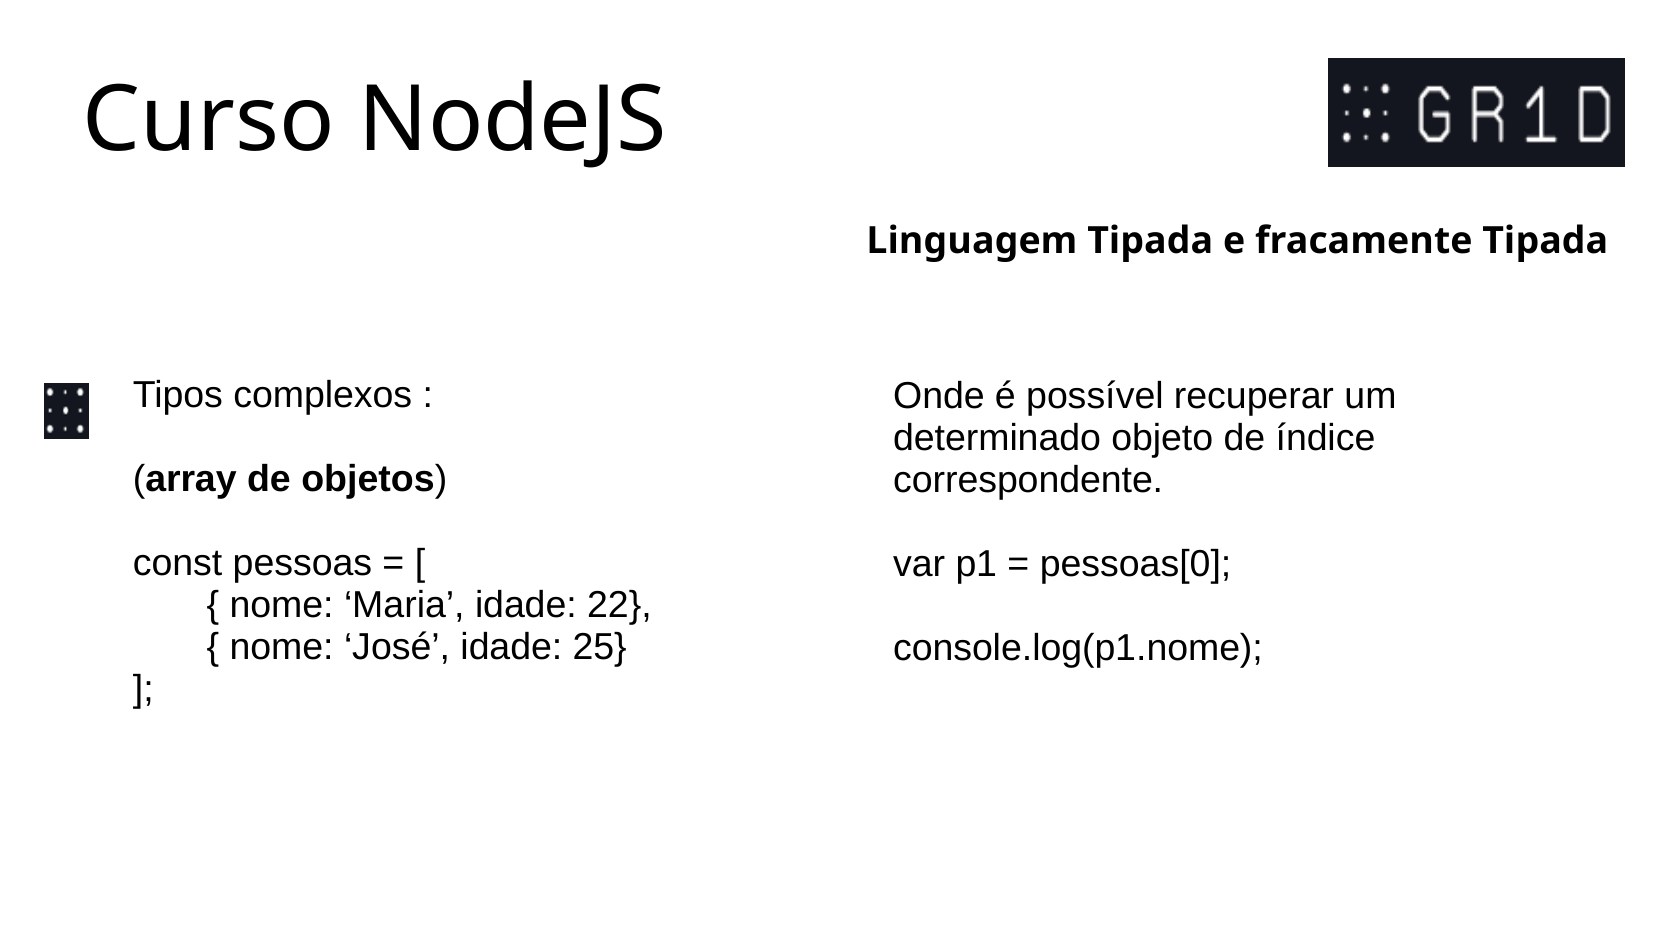

# Curso NodeJS
Linguagem Tipada e fracamente Tipada
Tipos complexos :
(array de objetos)
const pessoas = [
	{ nome: ‘Maria’, idade: 22},
	{ nome: ‘José’, idade: 25}
];
Onde é possível recuperar um determinado objeto de índice correspondente.
var p1 = pessoas[0];
console.log(p1.nome);